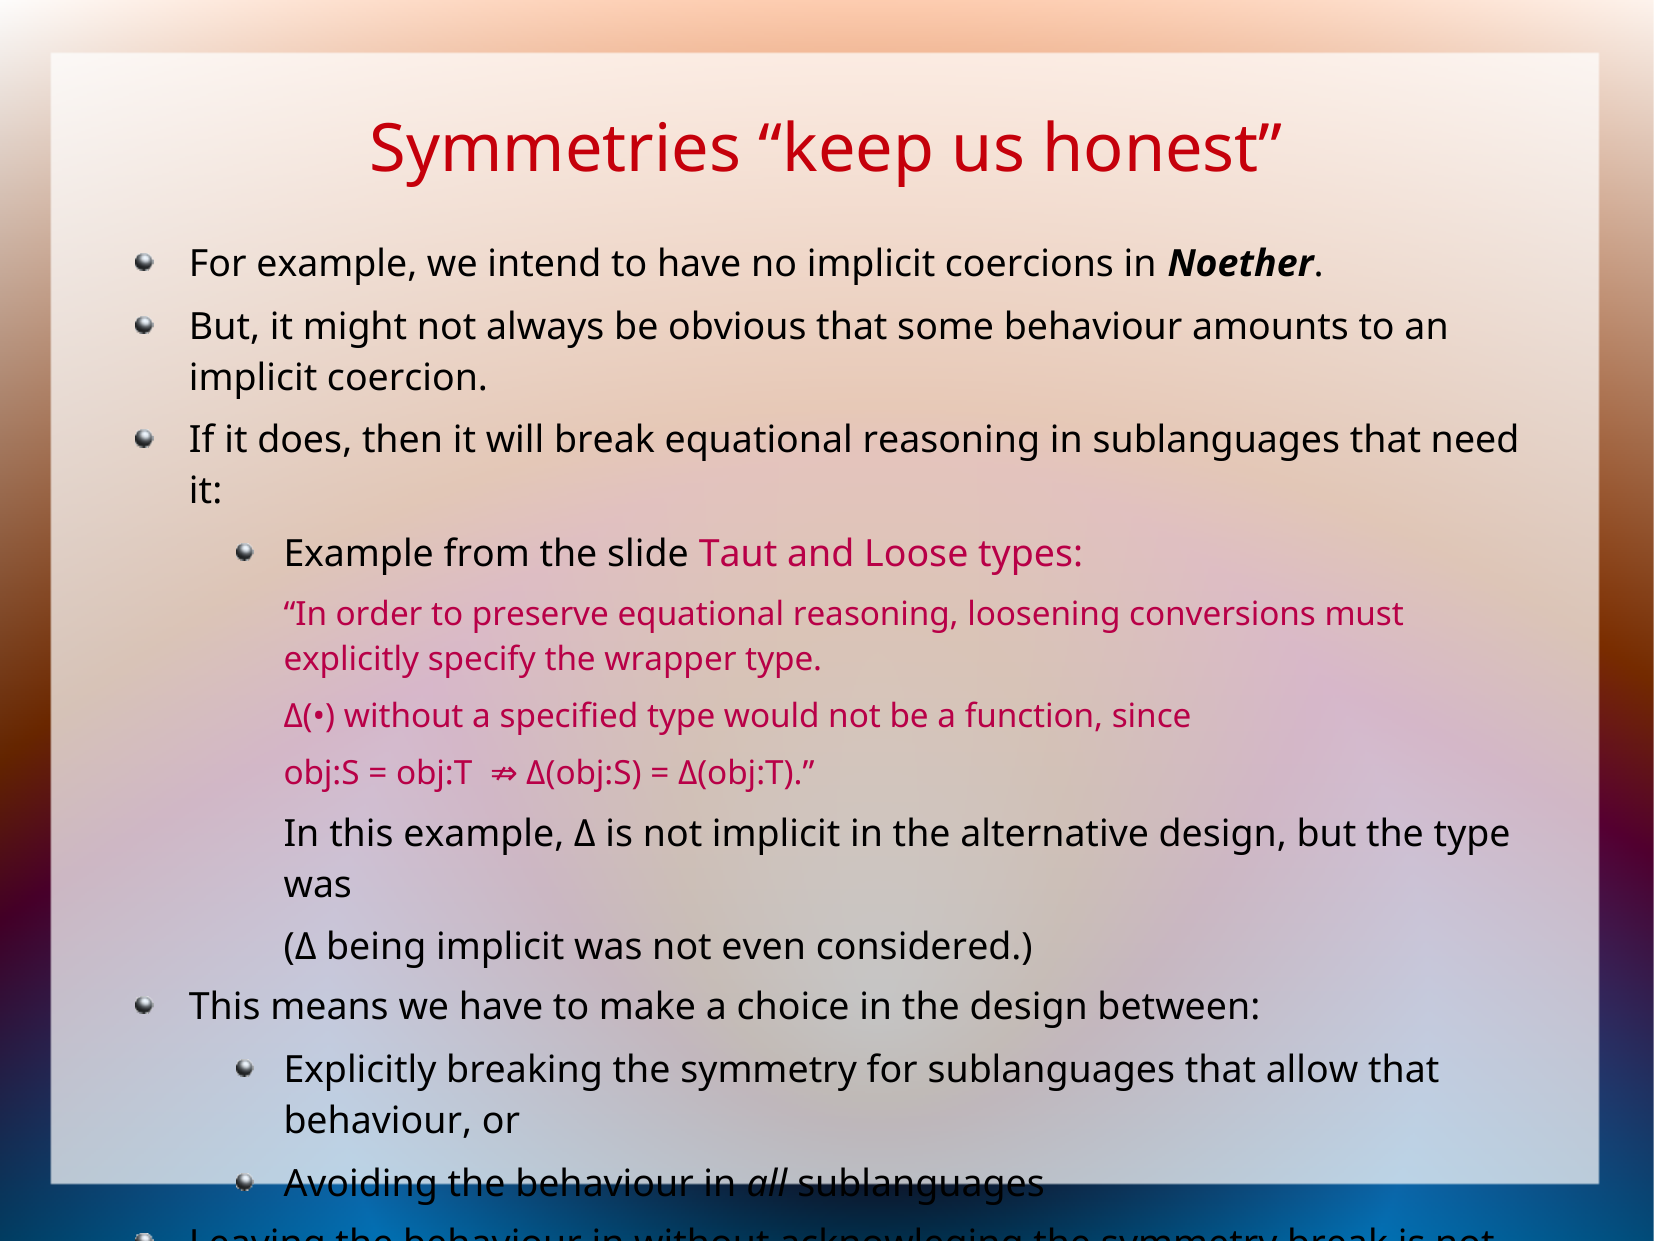

# Symmetries “keep us honest”
For example, we intend to have no implicit coercions in Noether.
But, it might not always be obvious that some behaviour amounts to an implicit coercion.
If it does, then it will break equational reasoning in sublanguages that need it:
Example from the slide Taut and Loose types:
“In order to preserve equational reasoning, loosening conversions must explicitly specify the wrapper type.
Δ(•) without a specified type would not be a function, since
obj:S = obj:T ⇏ Δ(obj:S) = Δ(obj:T).”
In this example, Δ is not implicit in the alternative design, but the type was
(Δ being implicit was not even considered.)
This means we have to make a choice in the design between:
Explicitly breaking the symmetry for sublanguages that allow that behaviour, or
Avoiding the behaviour in all sublanguages
Leaving the behaviour in without acknowleging the symmetry break is not an option.